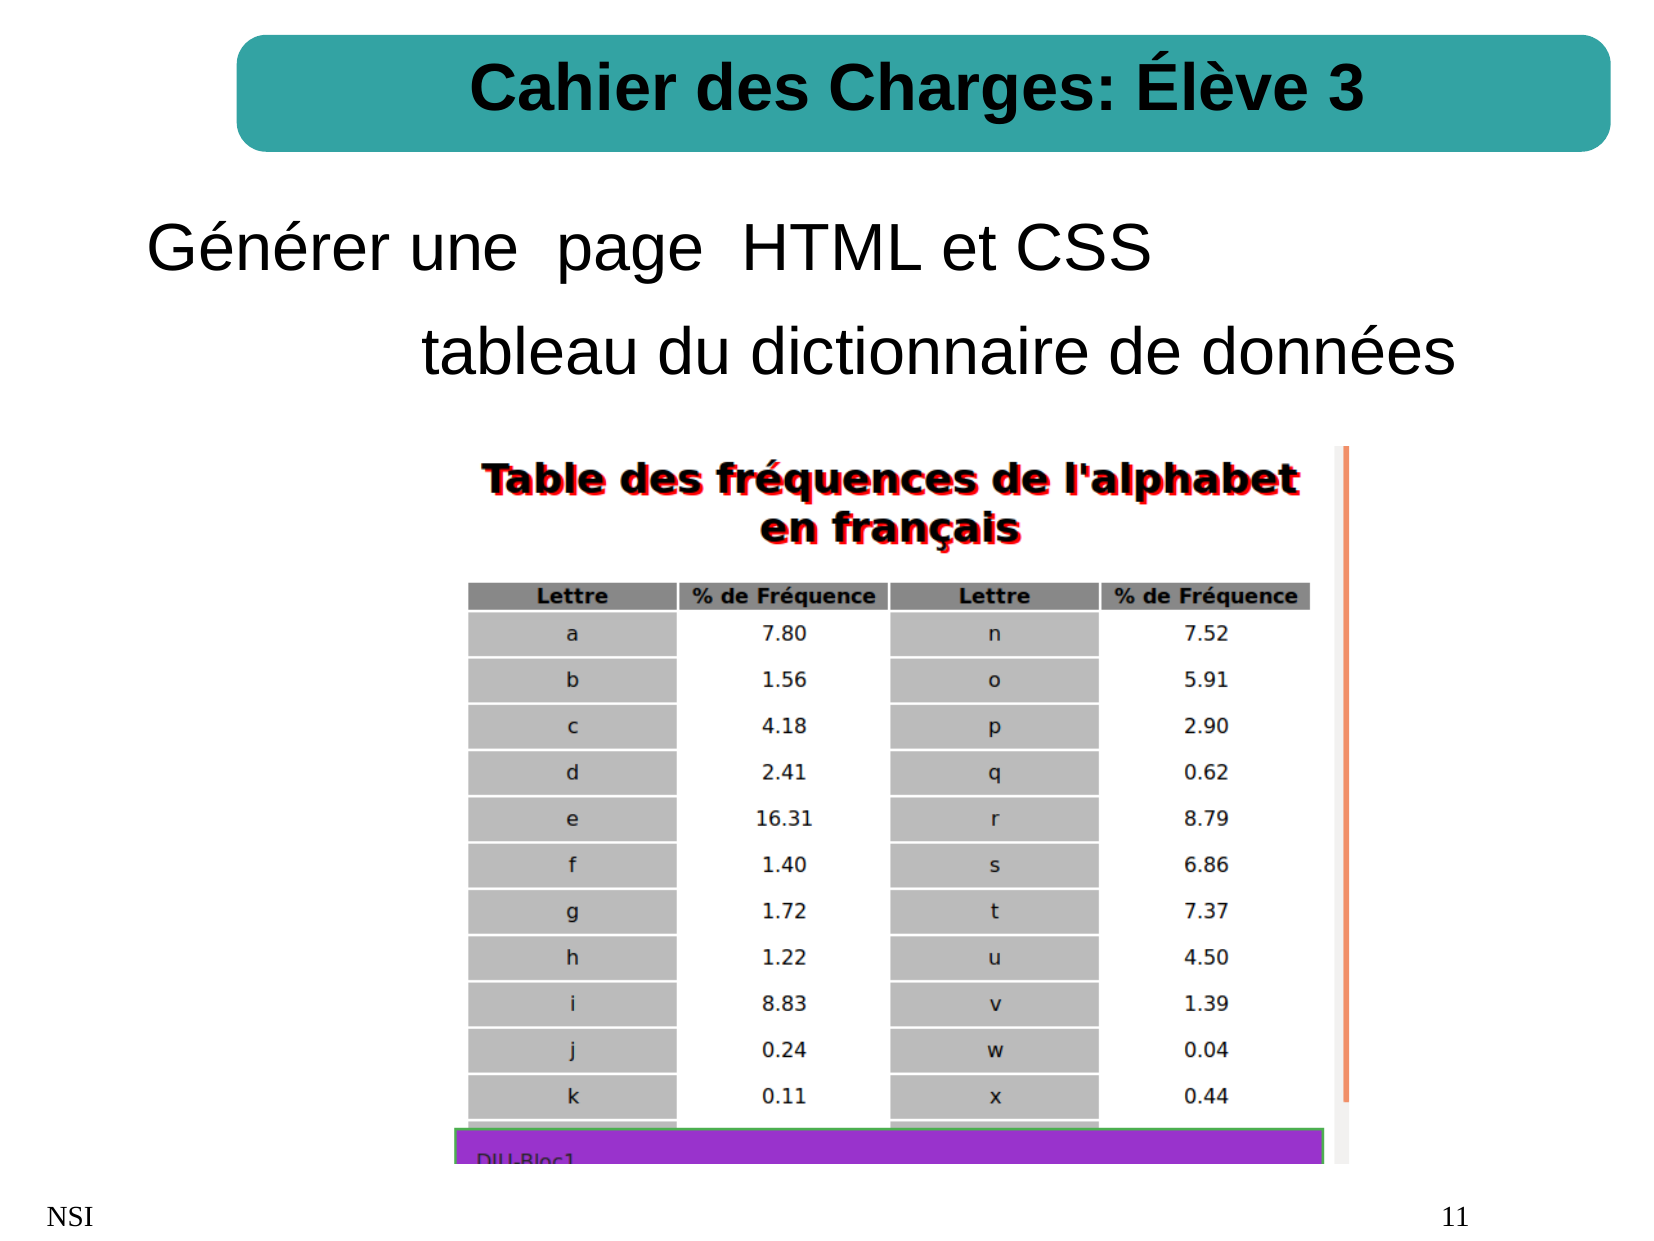

# Cahier des Charges: Élève 3
Générer une page HTML et CSS
 			tableau du dictionnaire de données